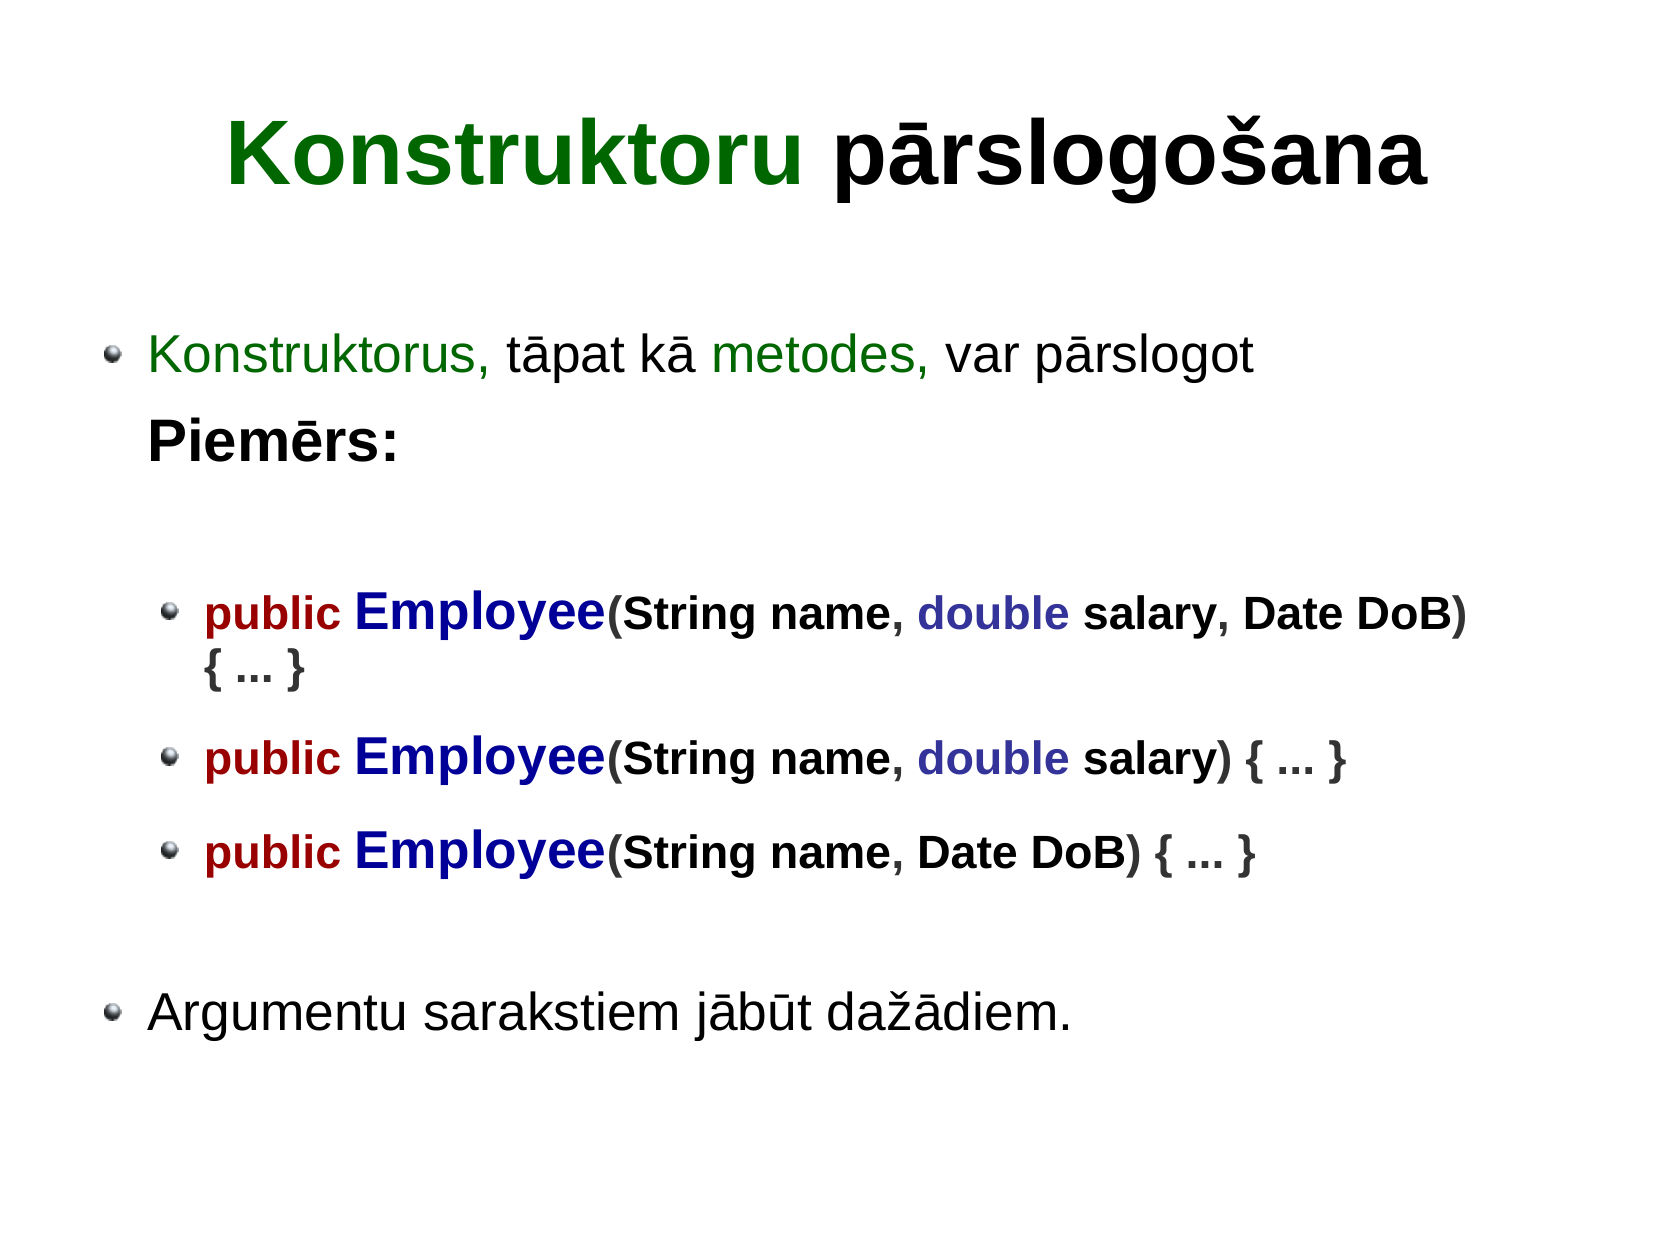

# Konstruktoru pārslogošana
Konstruktorus, tāpat kā metodes, var pārslogot
Piemērs:
public Employee(String name, double salary, Date DoB) { ... }
public Employee(String name, double salary) { ... }
public Employee(String name, Date DoB) { ... }
Argumentu sarakstiem jābūt dažādiem.